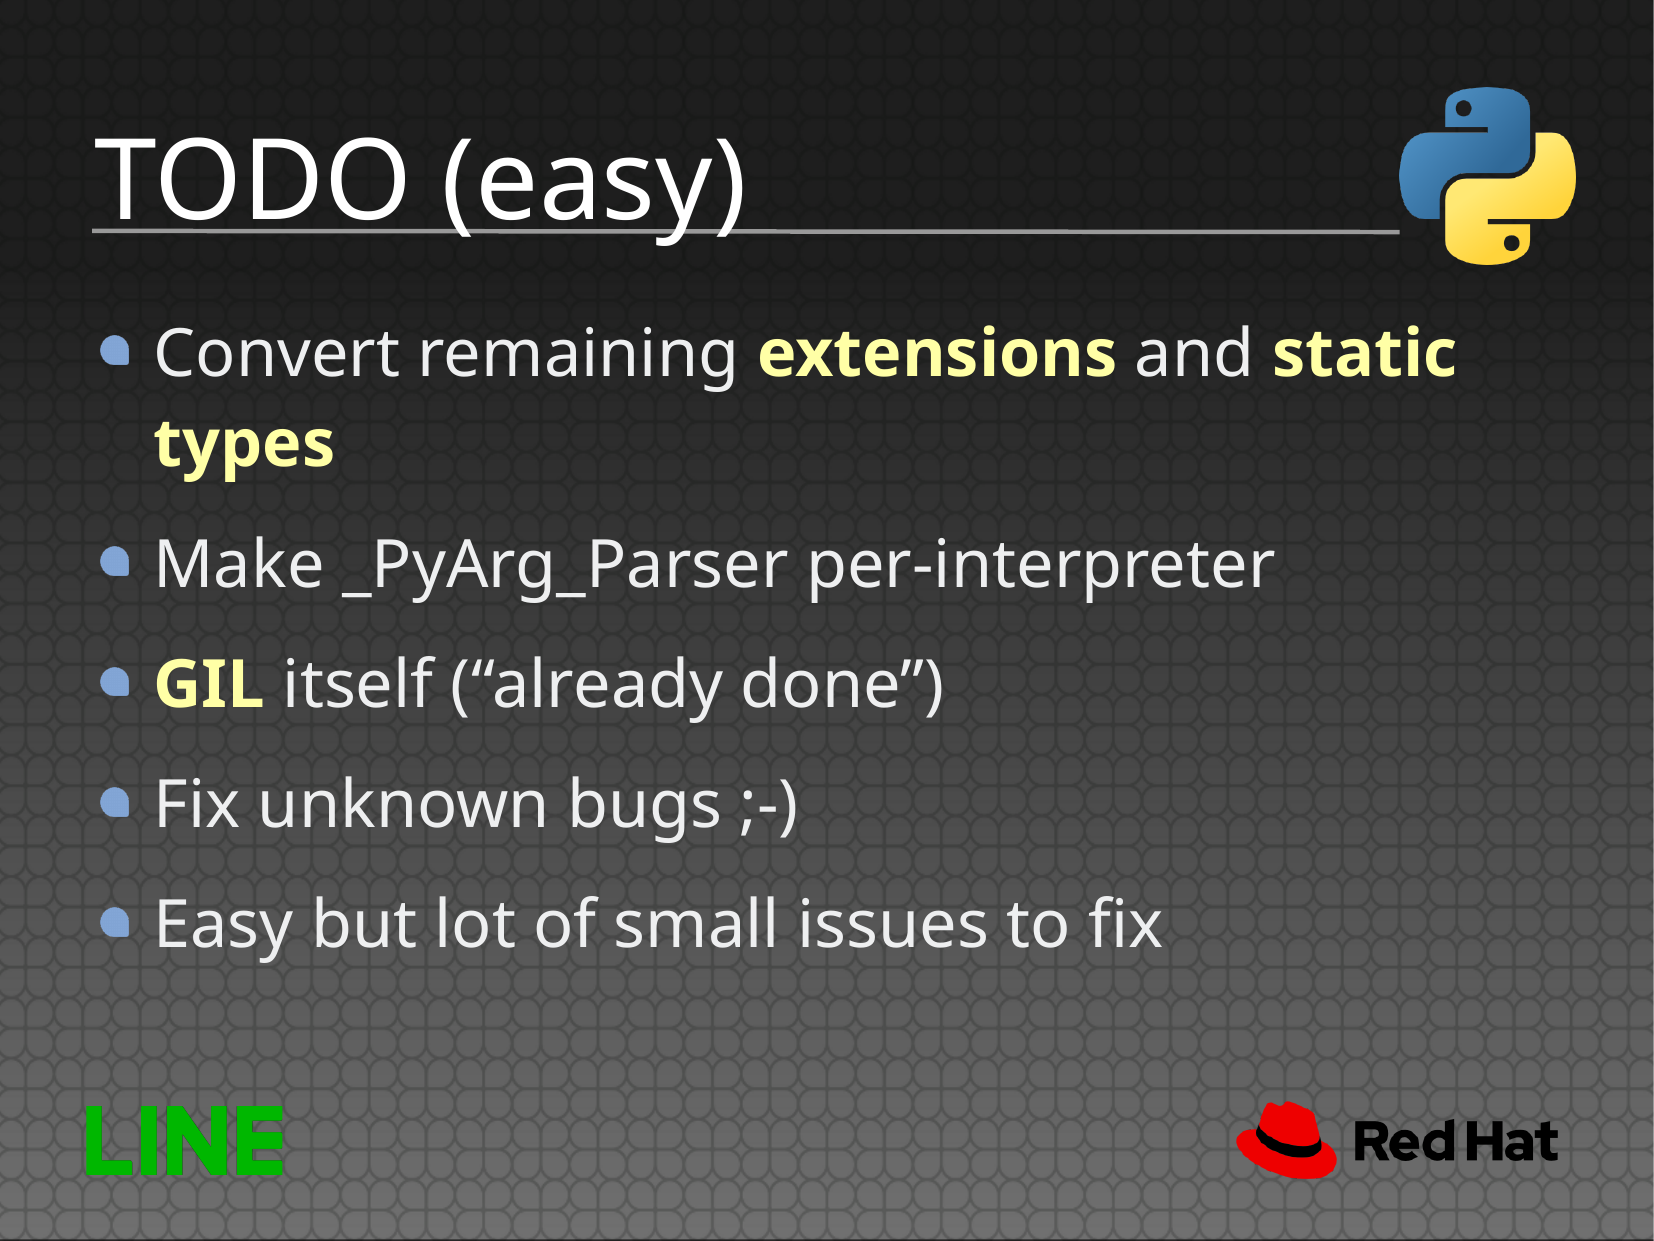

TODO (easy)
# Convert remaining extensions and static types
Make _PyArg_Parser per-interpreter
GIL itself (“already done”)
Fix unknown bugs ;-)
Easy but lot of small issues to fix